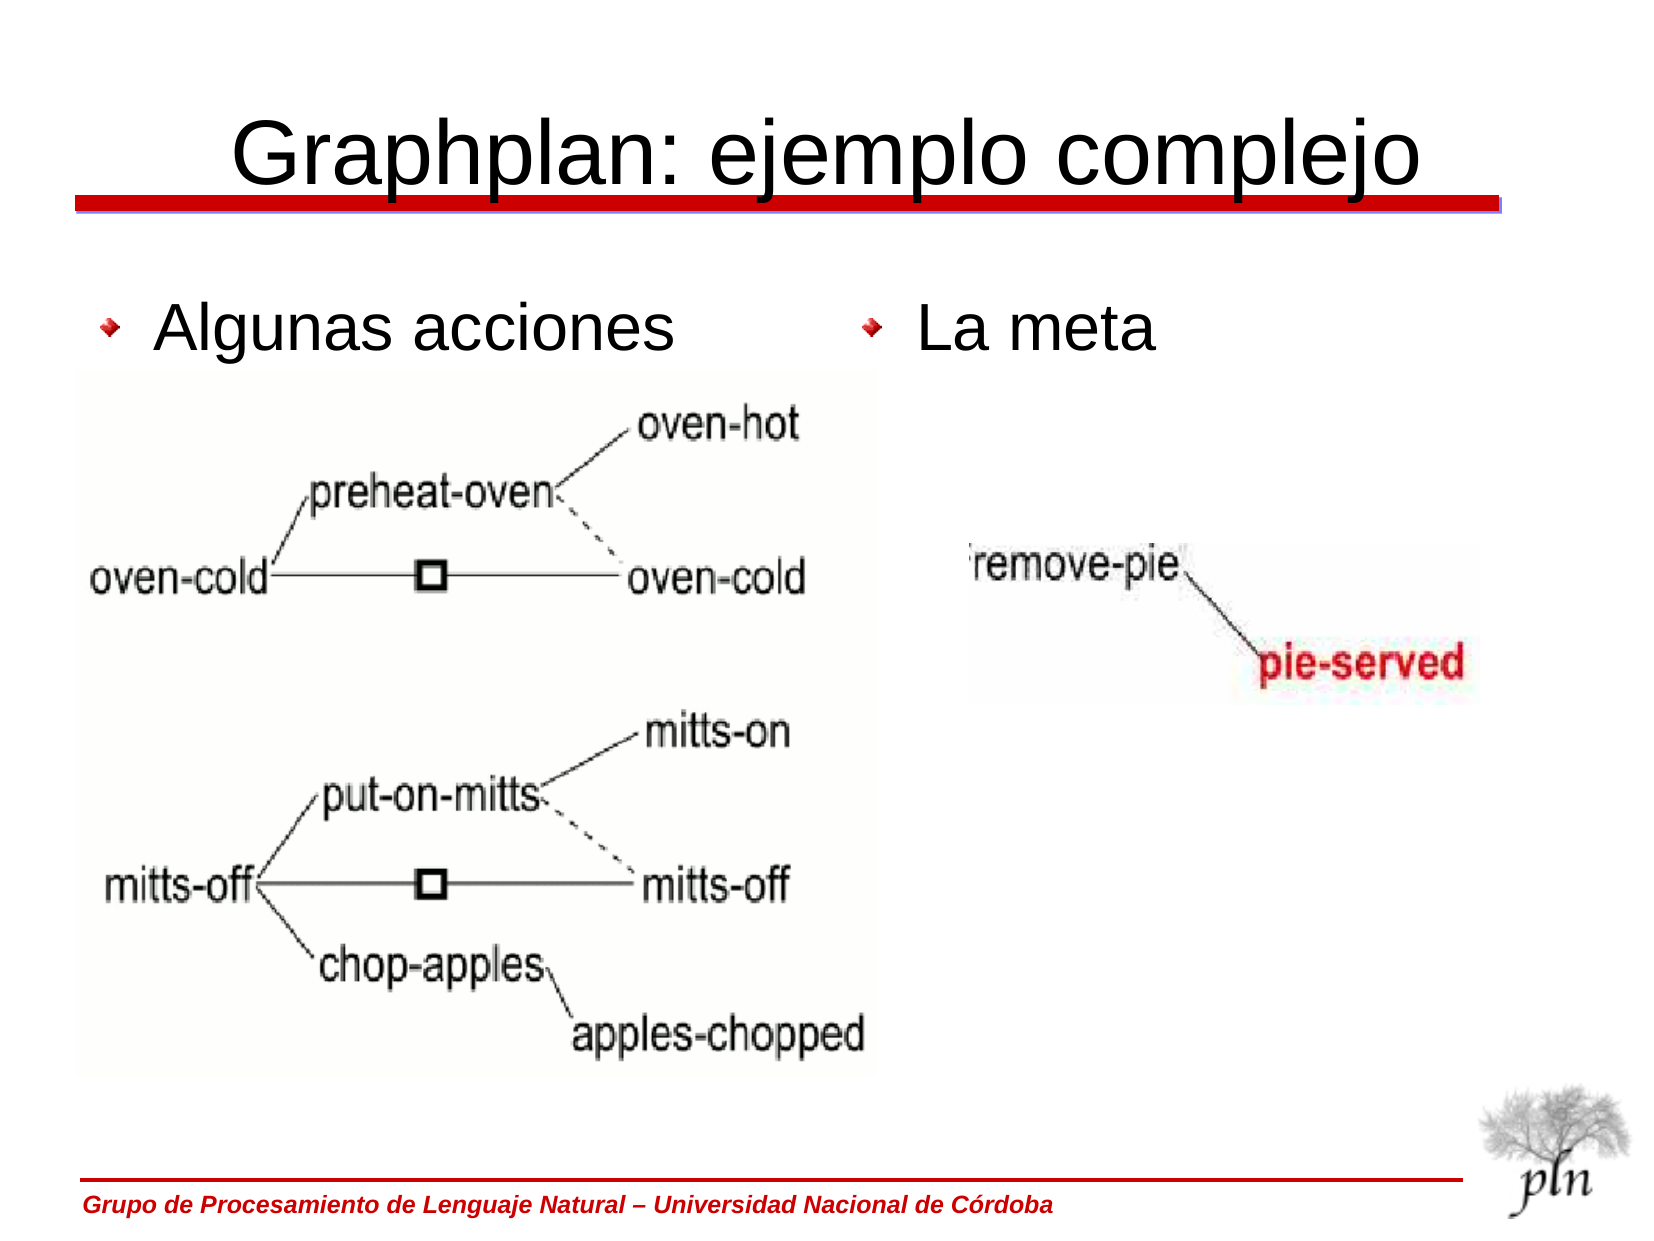

# Graphplan: ejemplo complejo
Algunas acciones
La meta